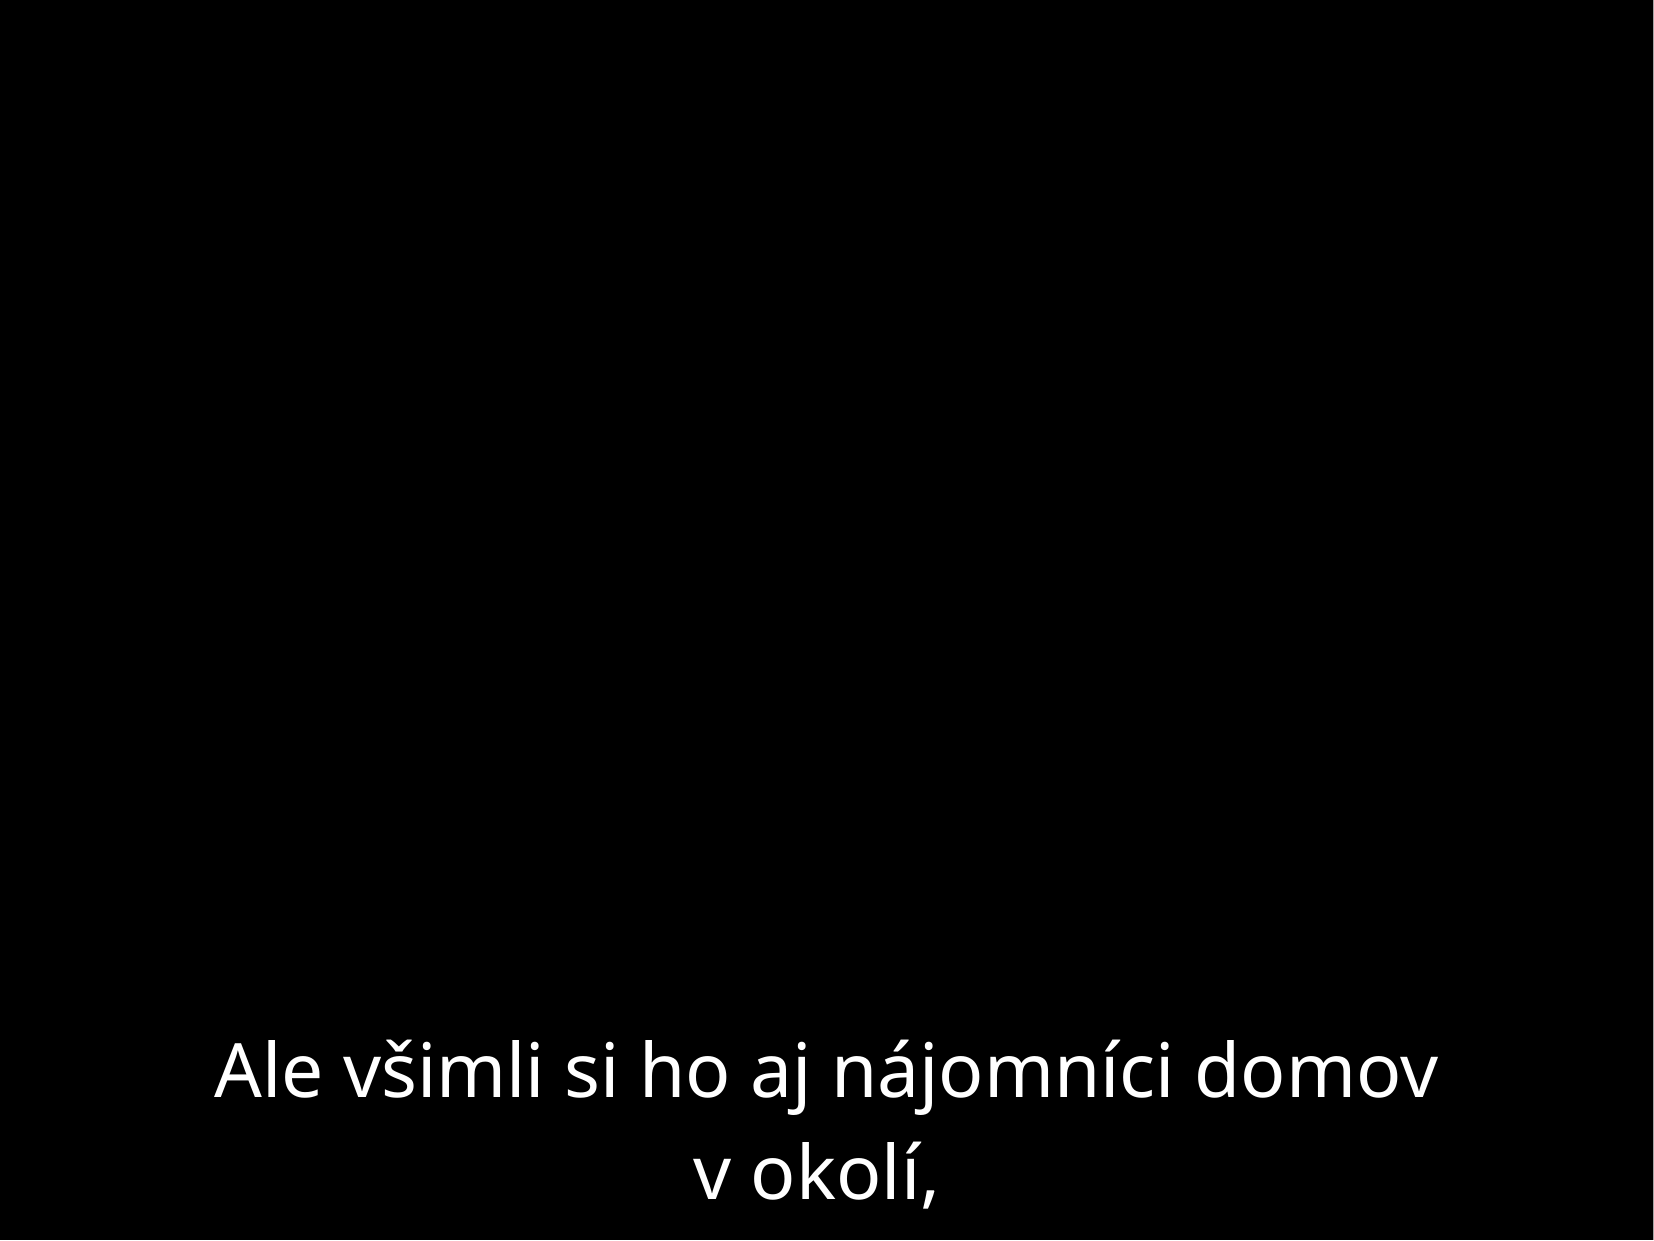

# Ale všimli si ho aj nájomníci domov v okolí,